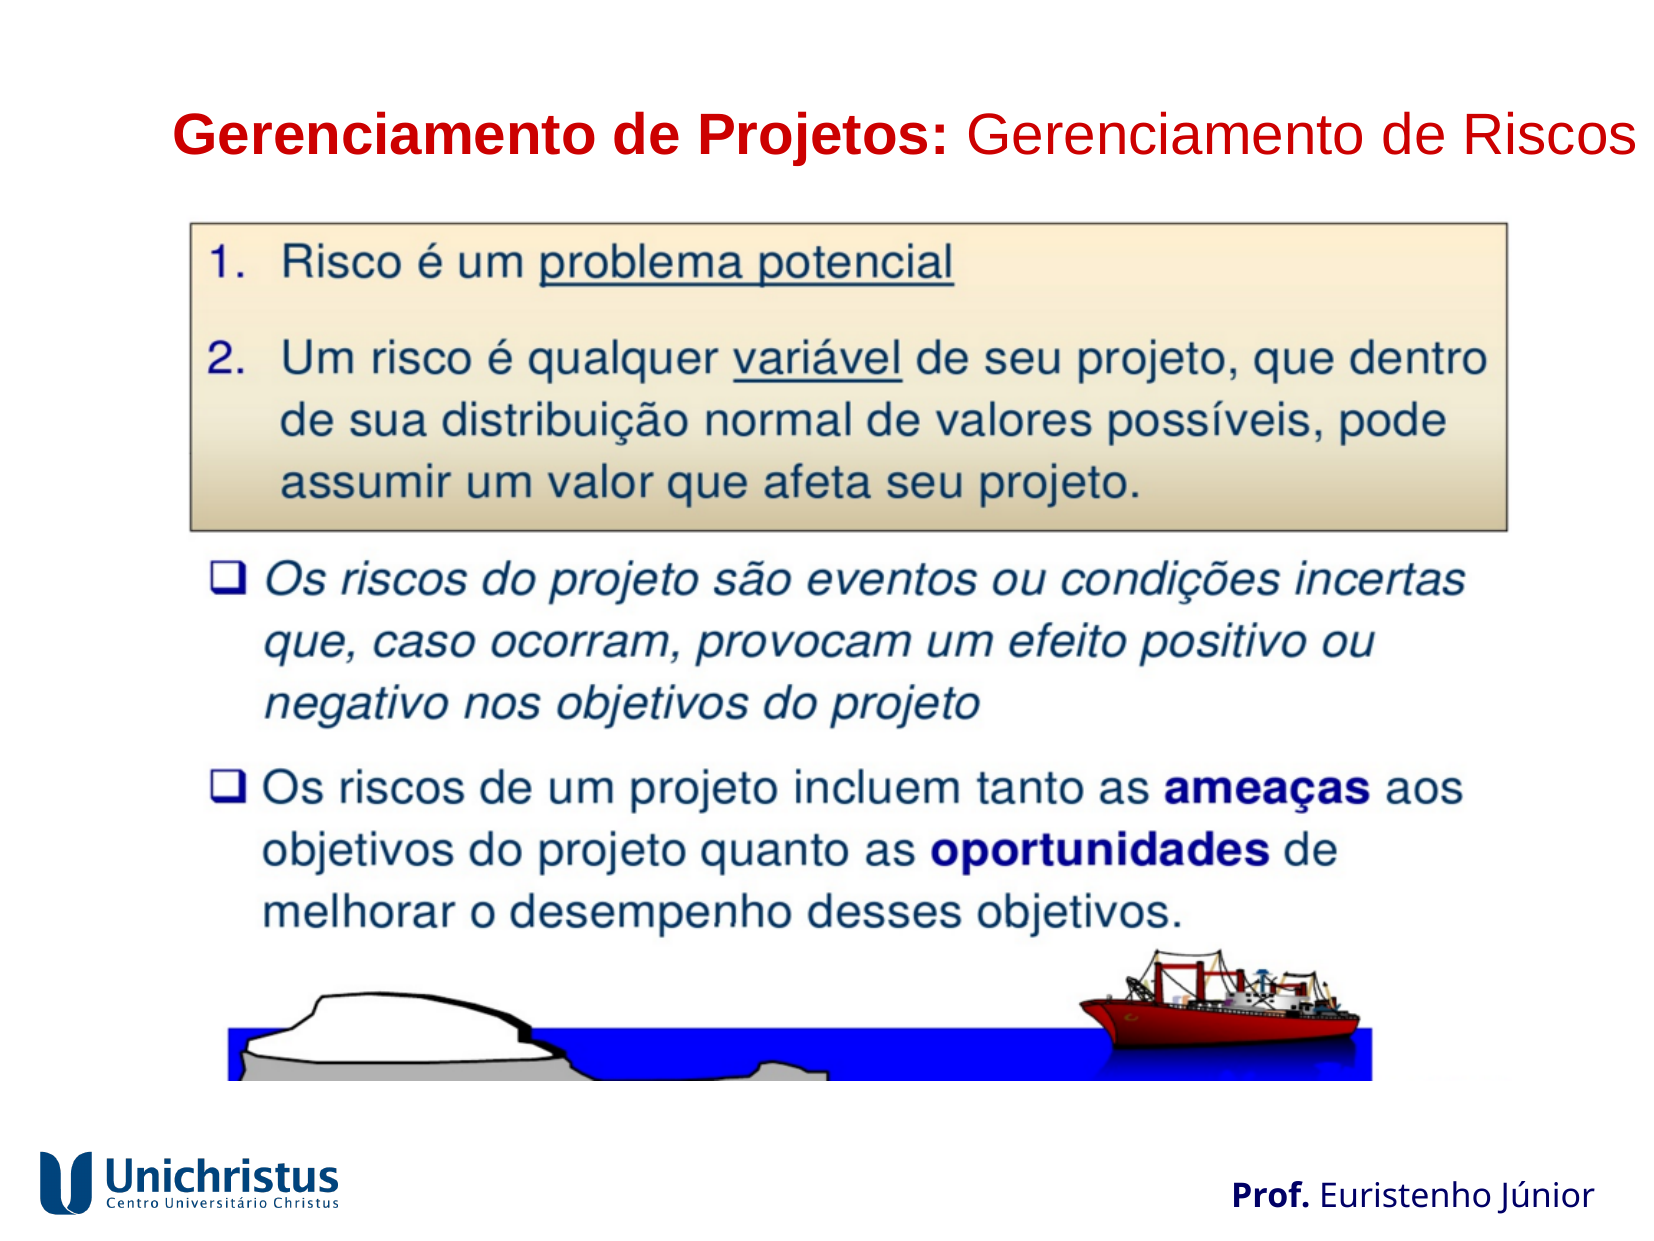

Gerenciamento de Projetos: Gerenciamento de Riscos
Prof. Euristenho Júnior